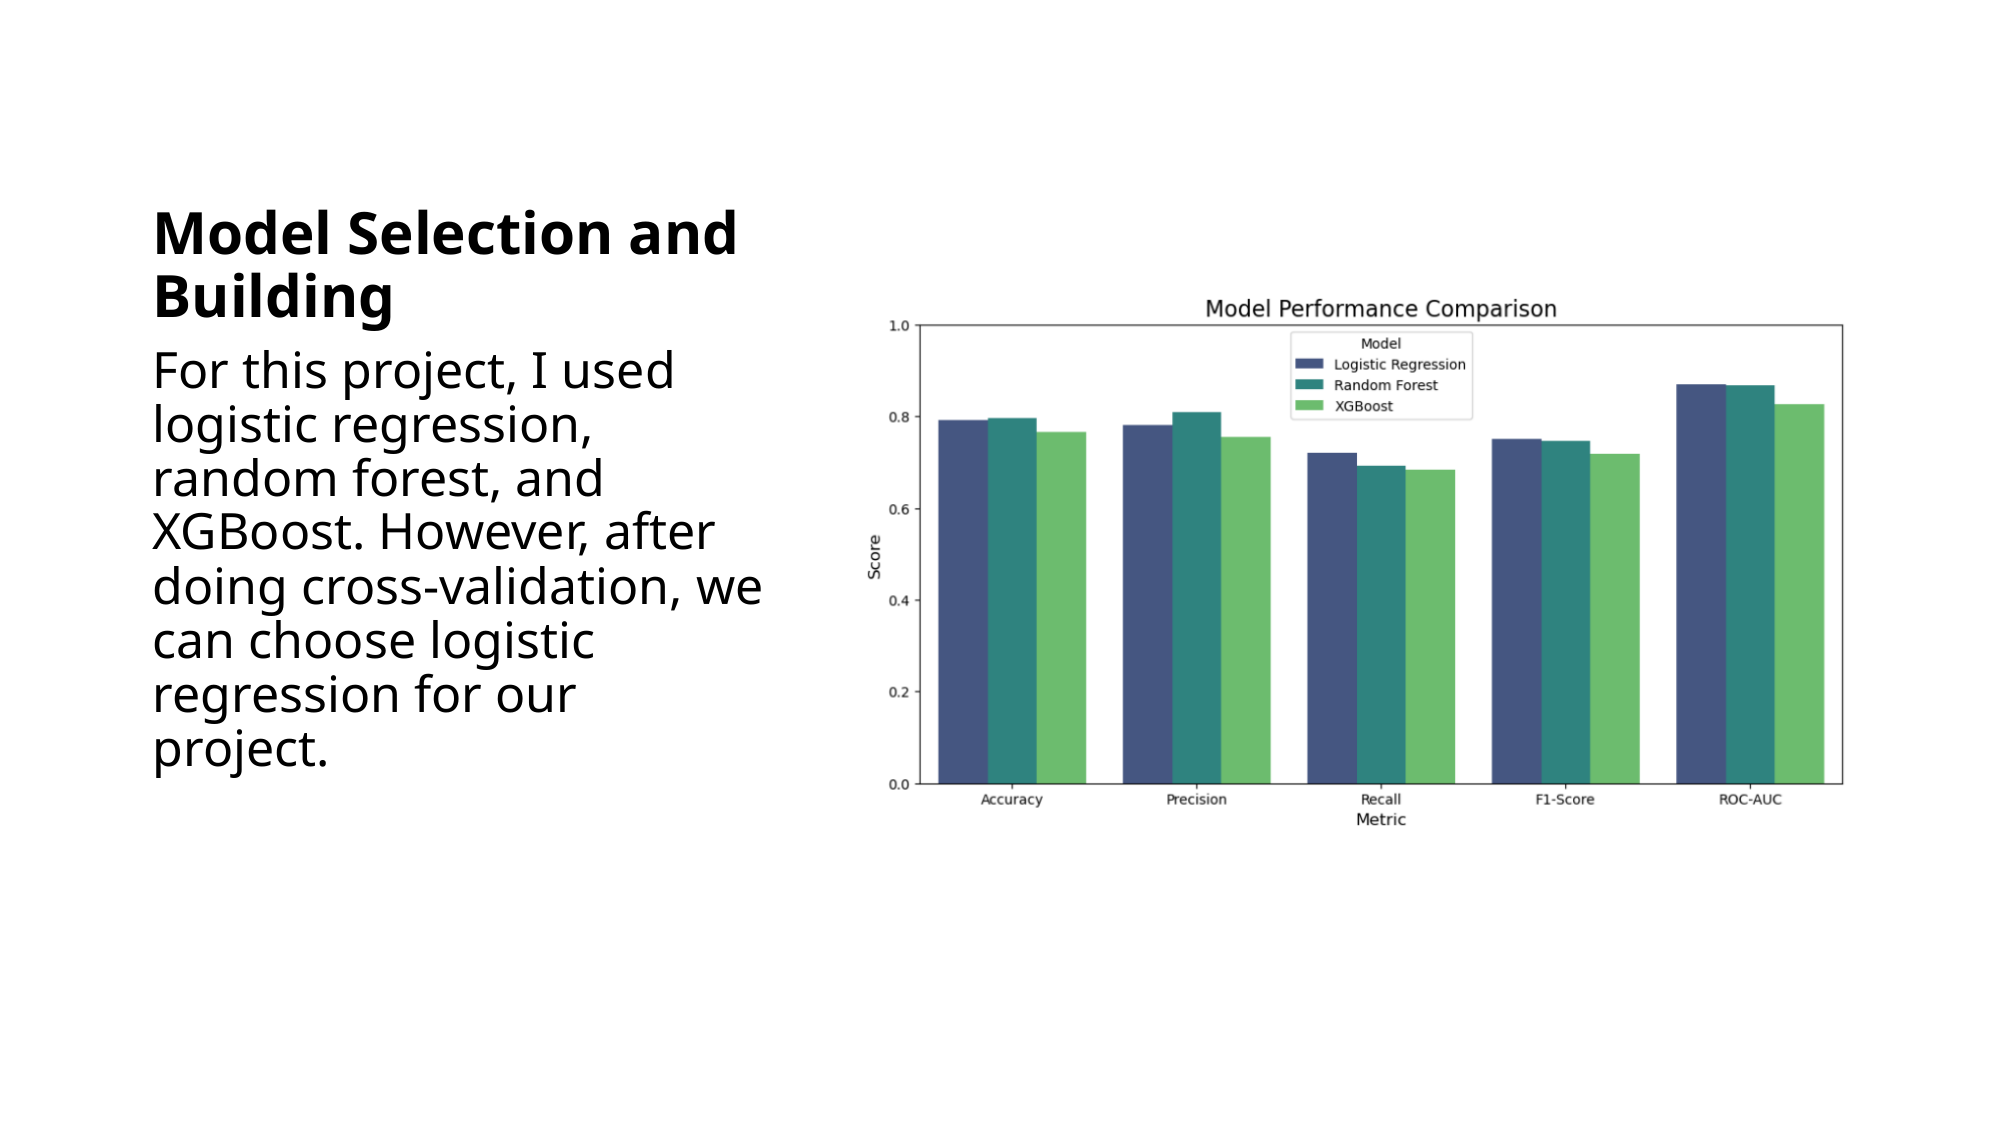

# Model Selection and Building
For this project, I used logistic regression, random forest, and XGBoost. However, after doing cross-validation, we can choose logistic regression for our project.